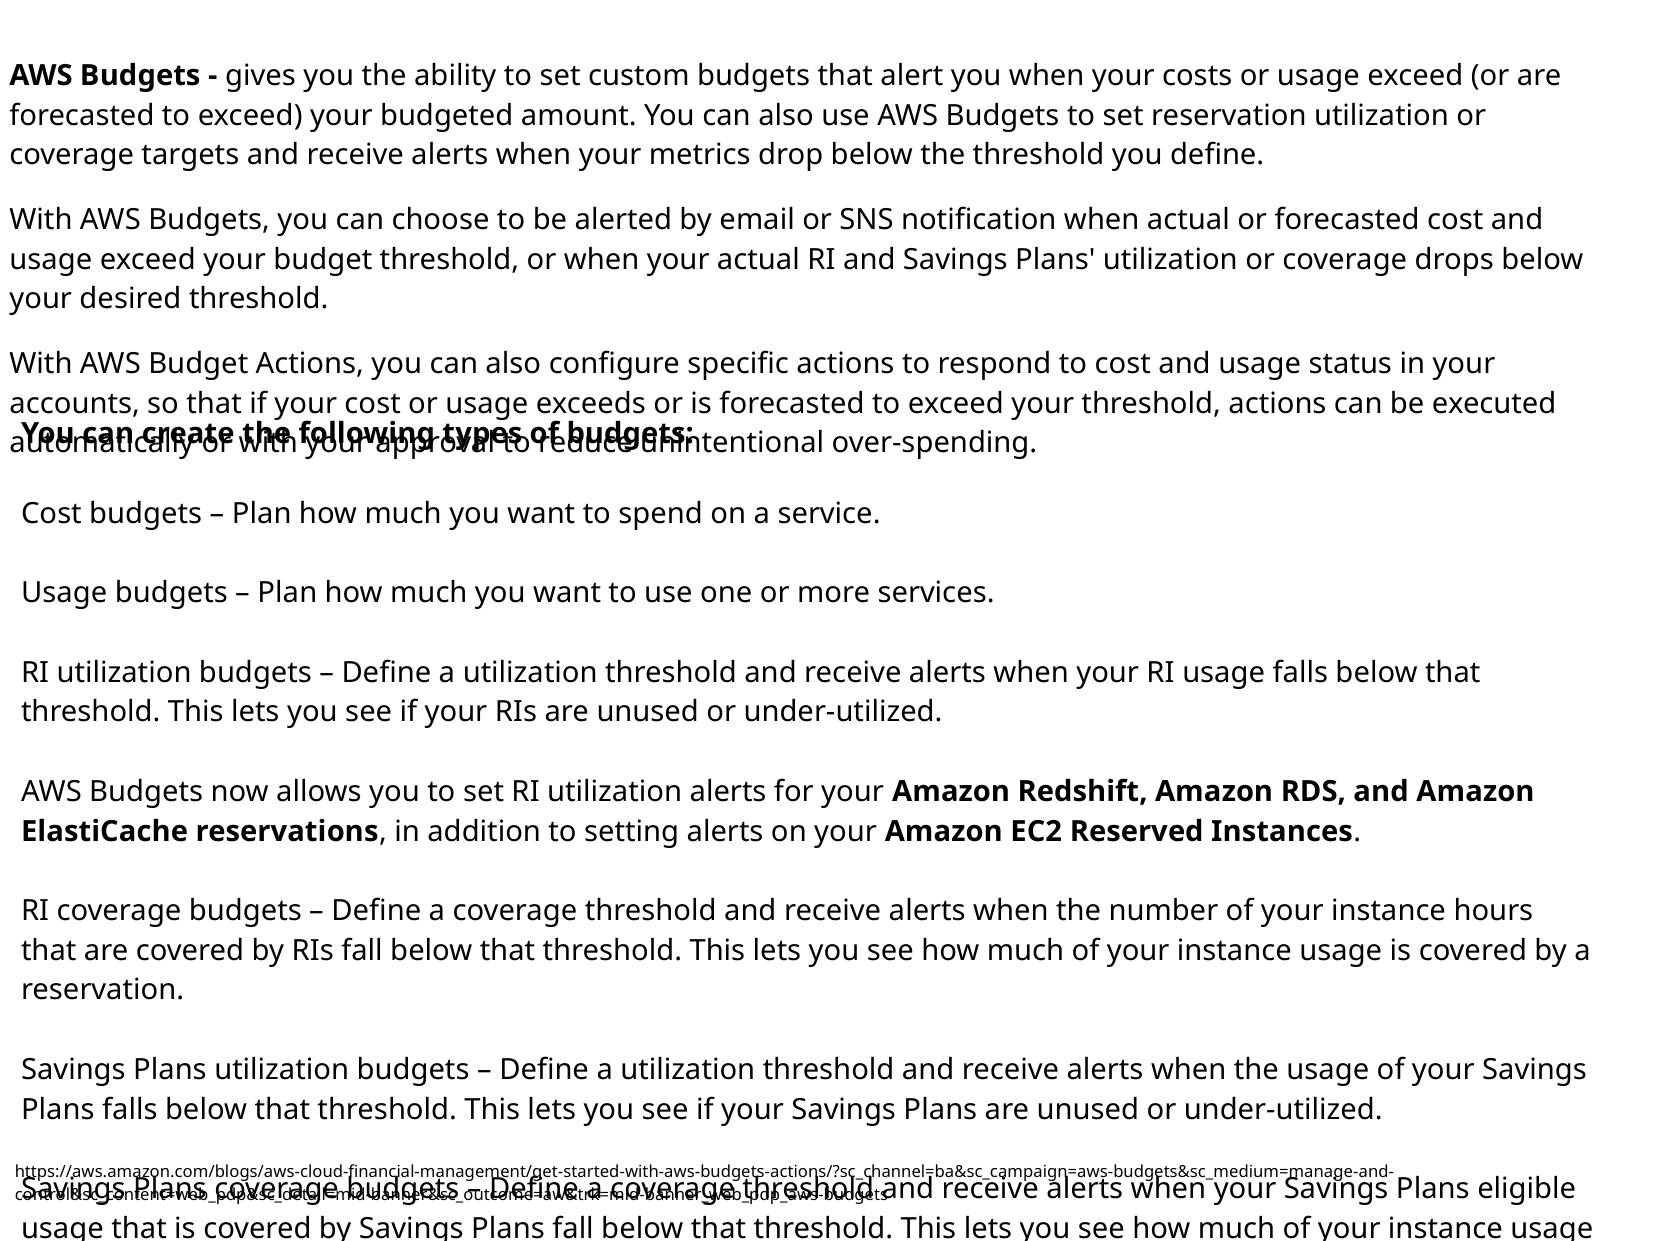

AWS Budgets - gives you the ability to set custom budgets that alert you when your costs or usage exceed (or are forecasted to exceed) your budgeted amount. You can also use AWS Budgets to set reservation utilization or coverage targets and receive alerts when your metrics drop below the threshold you define.
With AWS Budgets, you can choose to be alerted by email or SNS notification when actual or forecasted cost and usage exceed your budget threshold, or when your actual RI and Savings Plans' utilization or coverage drops below your desired threshold.
With AWS Budget Actions, you can also configure specific actions to respond to cost and usage status in your accounts, so that if your cost or usage exceeds or is forecasted to exceed your threshold, actions can be executed automatically or with your approval to reduce unintentional over-spending.
You can create the following types of budgets:
Cost budgets – Plan how much you want to spend on a service.
Usage budgets – Plan how much you want to use one or more services.
RI utilization budgets – Define a utilization threshold and receive alerts when your RI usage falls below that threshold. This lets you see if your RIs are unused or under-utilized.
AWS Budgets now allows you to set RI utilization alerts for your Amazon Redshift, Amazon RDS, and Amazon ElastiCache reservations, in addition to setting alerts on your Amazon EC2 Reserved Instances.
RI coverage budgets – Define a coverage threshold and receive alerts when the number of your instance hours that are covered by RIs fall below that threshold. This lets you see how much of your instance usage is covered by a reservation.
Savings Plans utilization budgets – Define a utilization threshold and receive alerts when the usage of your Savings Plans falls below that threshold. This lets you see if your Savings Plans are unused or under-utilized.
Savings Plans coverage budgets – Define a coverage threshold and receive alerts when your Savings Plans eligible usage that is covered by Savings Plans fall below that threshold. This lets you see how much of your instance usage is covered by Savings Plans.
https://aws.amazon.com/blogs/aws-cloud-financial-management/get-started-with-aws-budgets-actions/?sc_channel=ba&sc_campaign=aws-budgets&sc_medium=manage-and-control&sc_content=web_pdp&sc_detail=mid-banner&sc_outcome=aw&trk=mid-banner_web_pdp_aws-budgets